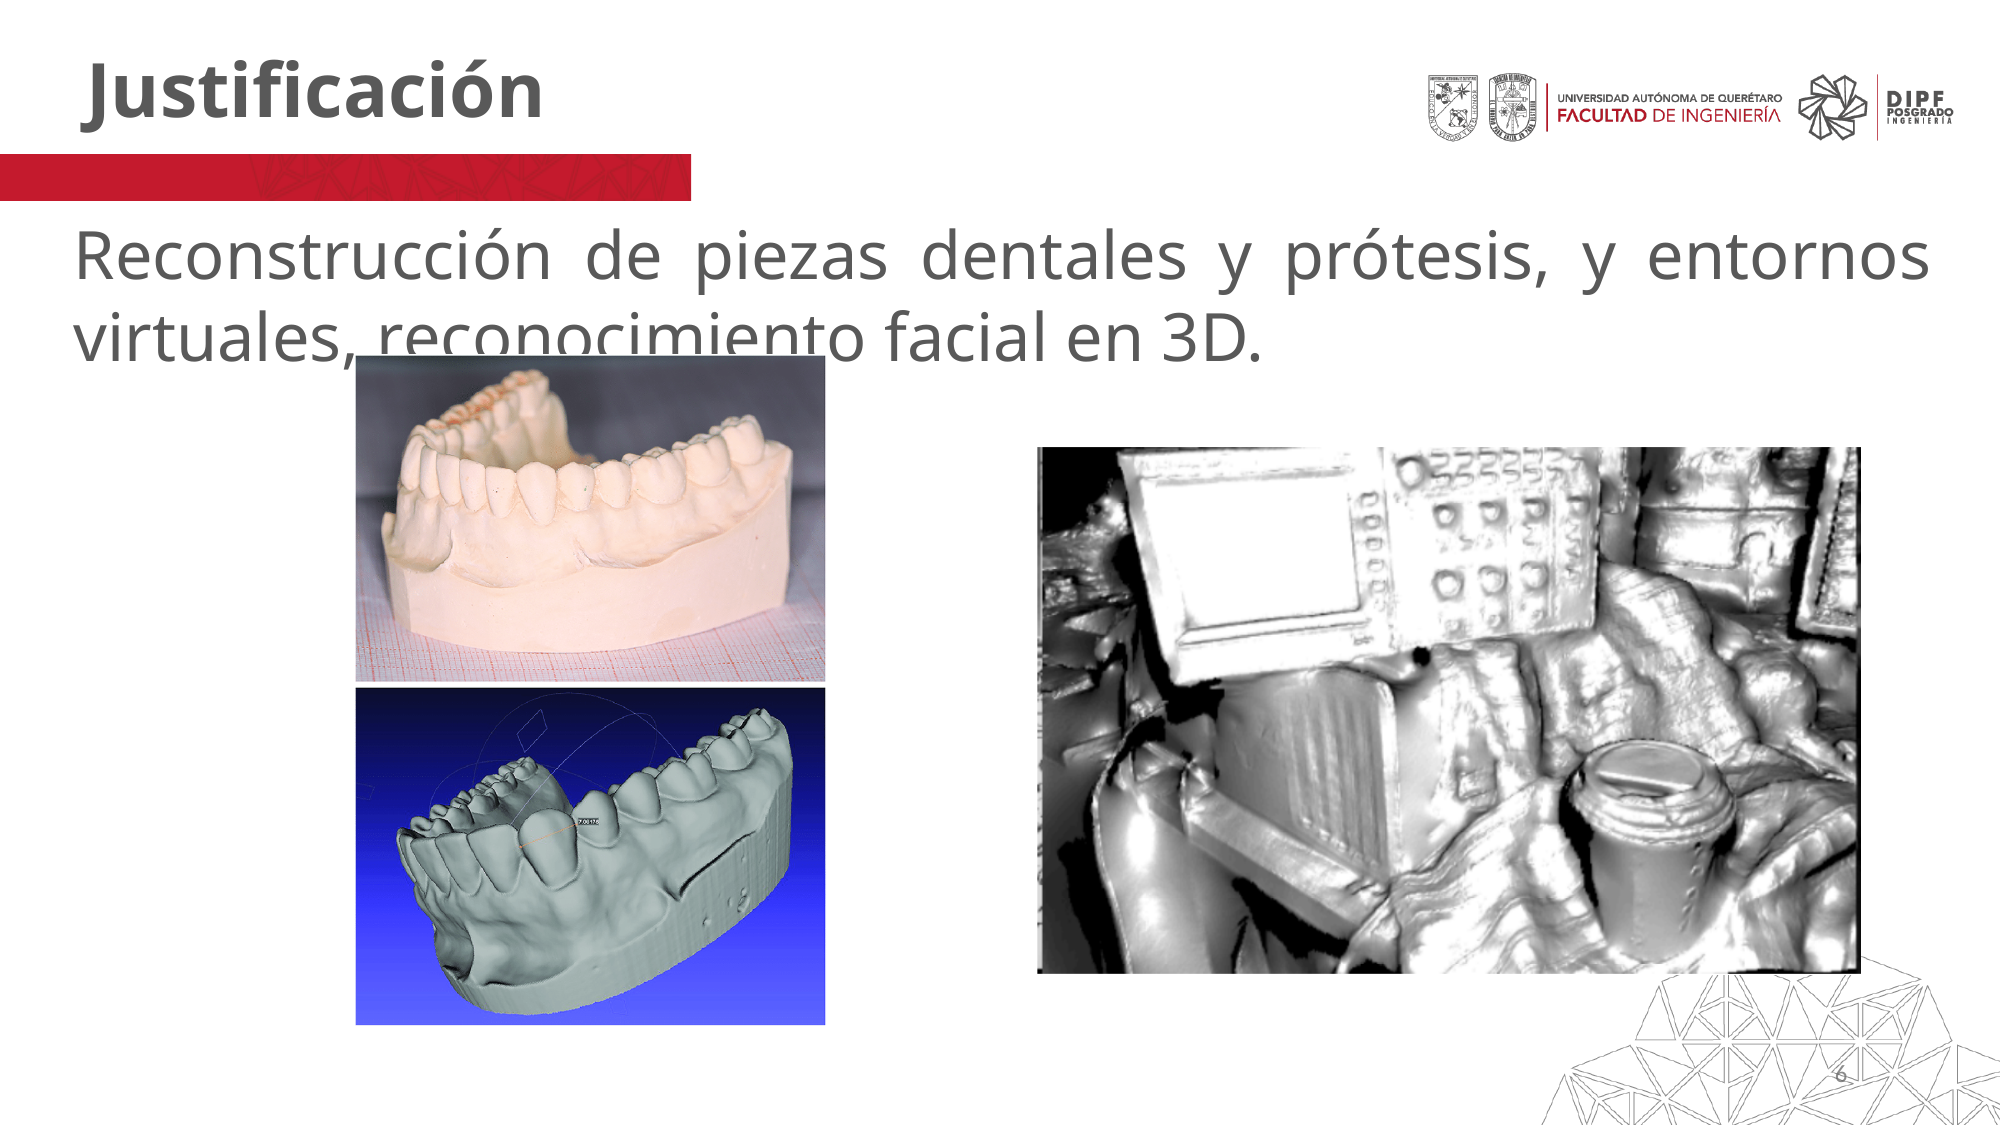

Justificación
Reconstrucción de piezas dentales y prótesis, y entornos virtuales, reconocimiento facial en 3D.
6